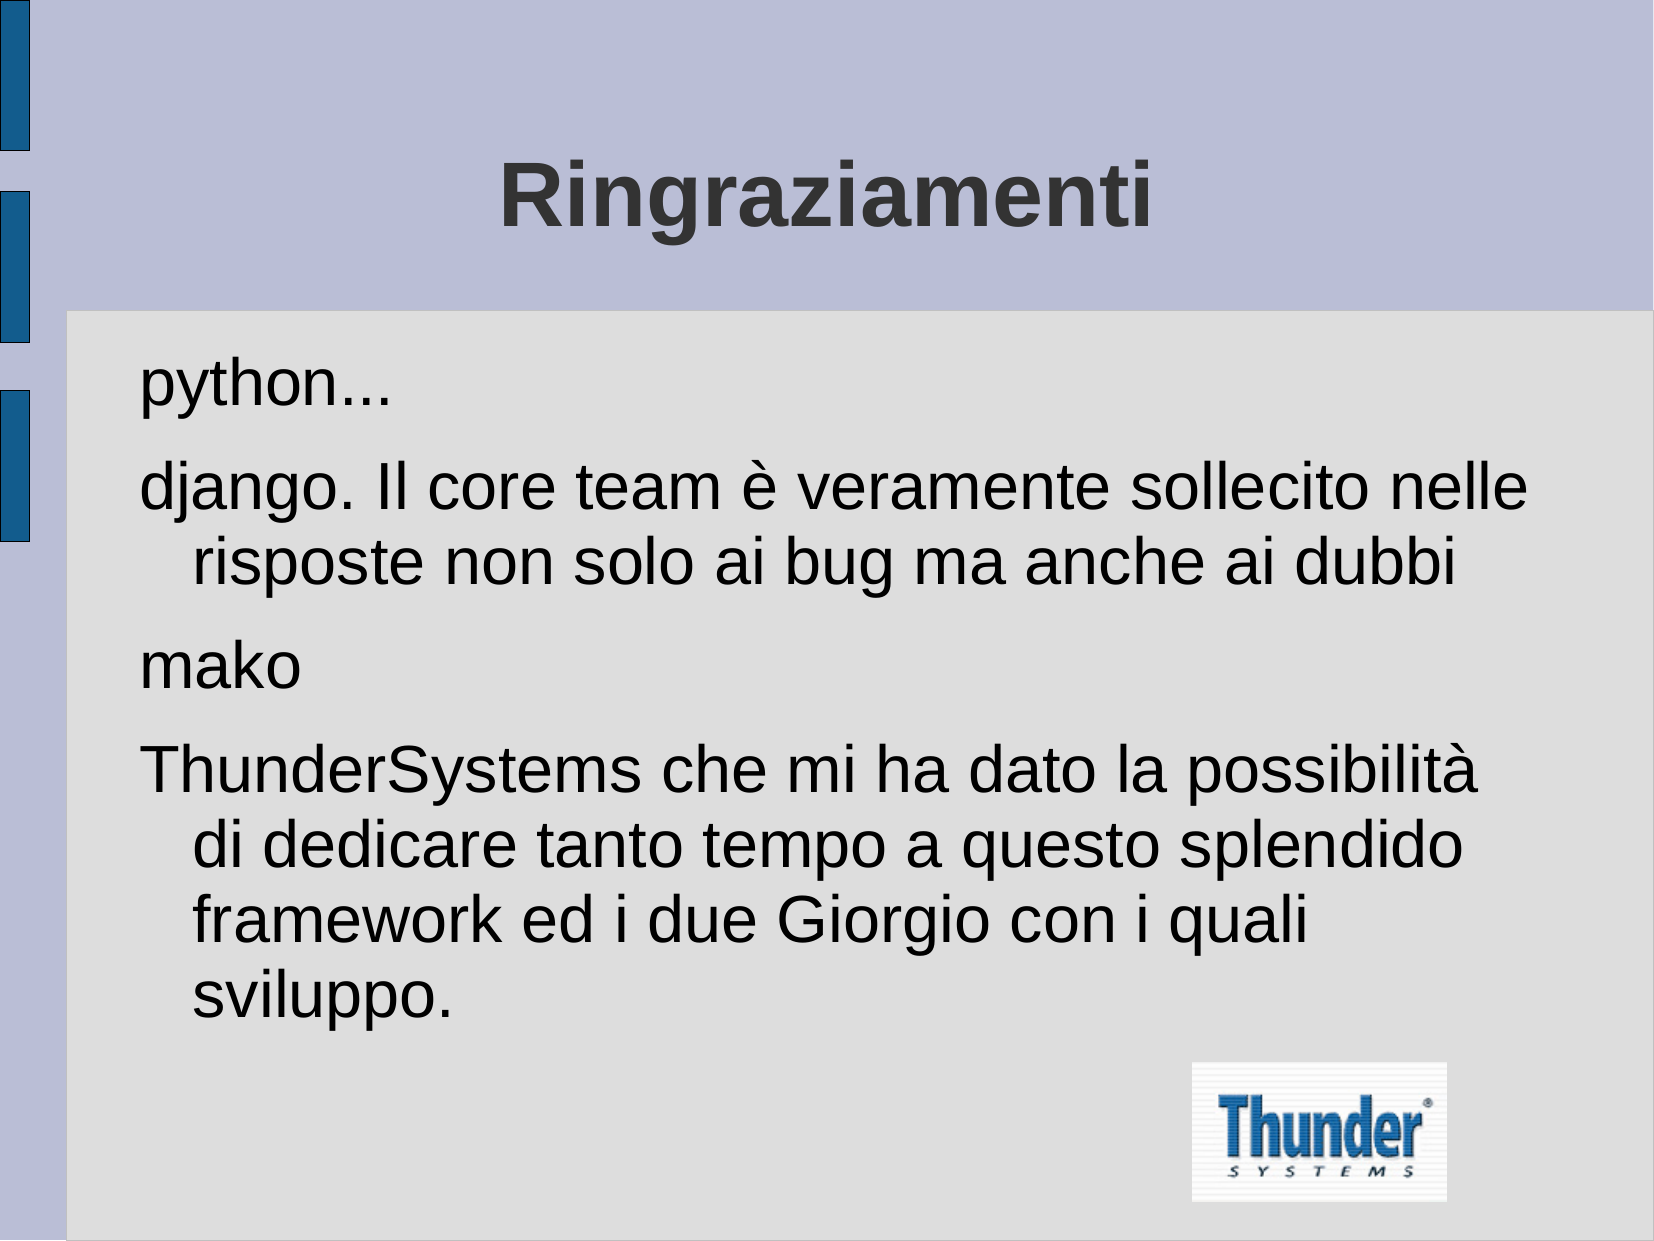

# Ringraziamenti
python...
django. Il core team è veramente sollecito nelle risposte non solo ai bug ma anche ai dubbi
mako
ThunderSystems che mi ha dato la possibilità di dedicare tanto tempo a questo splendido framework ed i due Giorgio con i quali sviluppo.